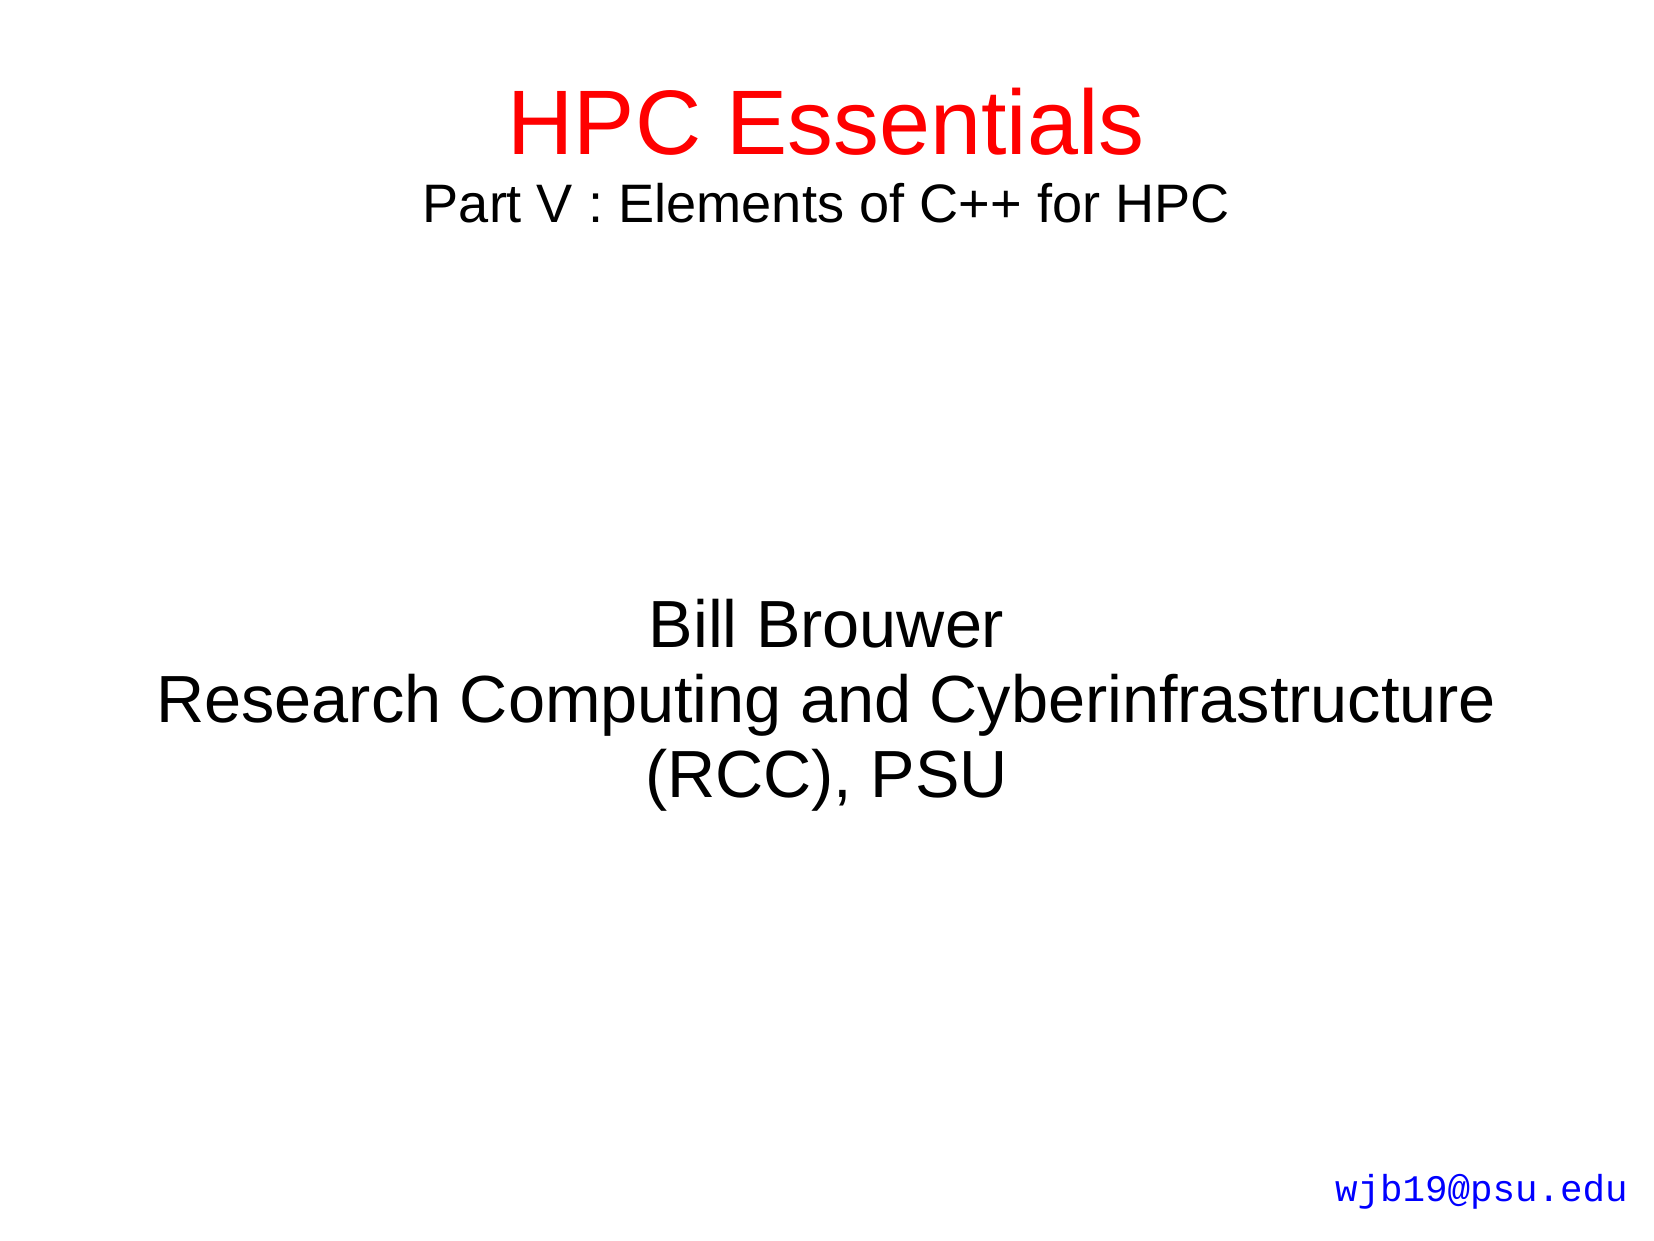

# HPC Essentials Part V : Elements of C++ for HPC
Bill Brouwer
Research Computing and Cyberinfrastructure (RCC), PSU
wjb19@psu.edu